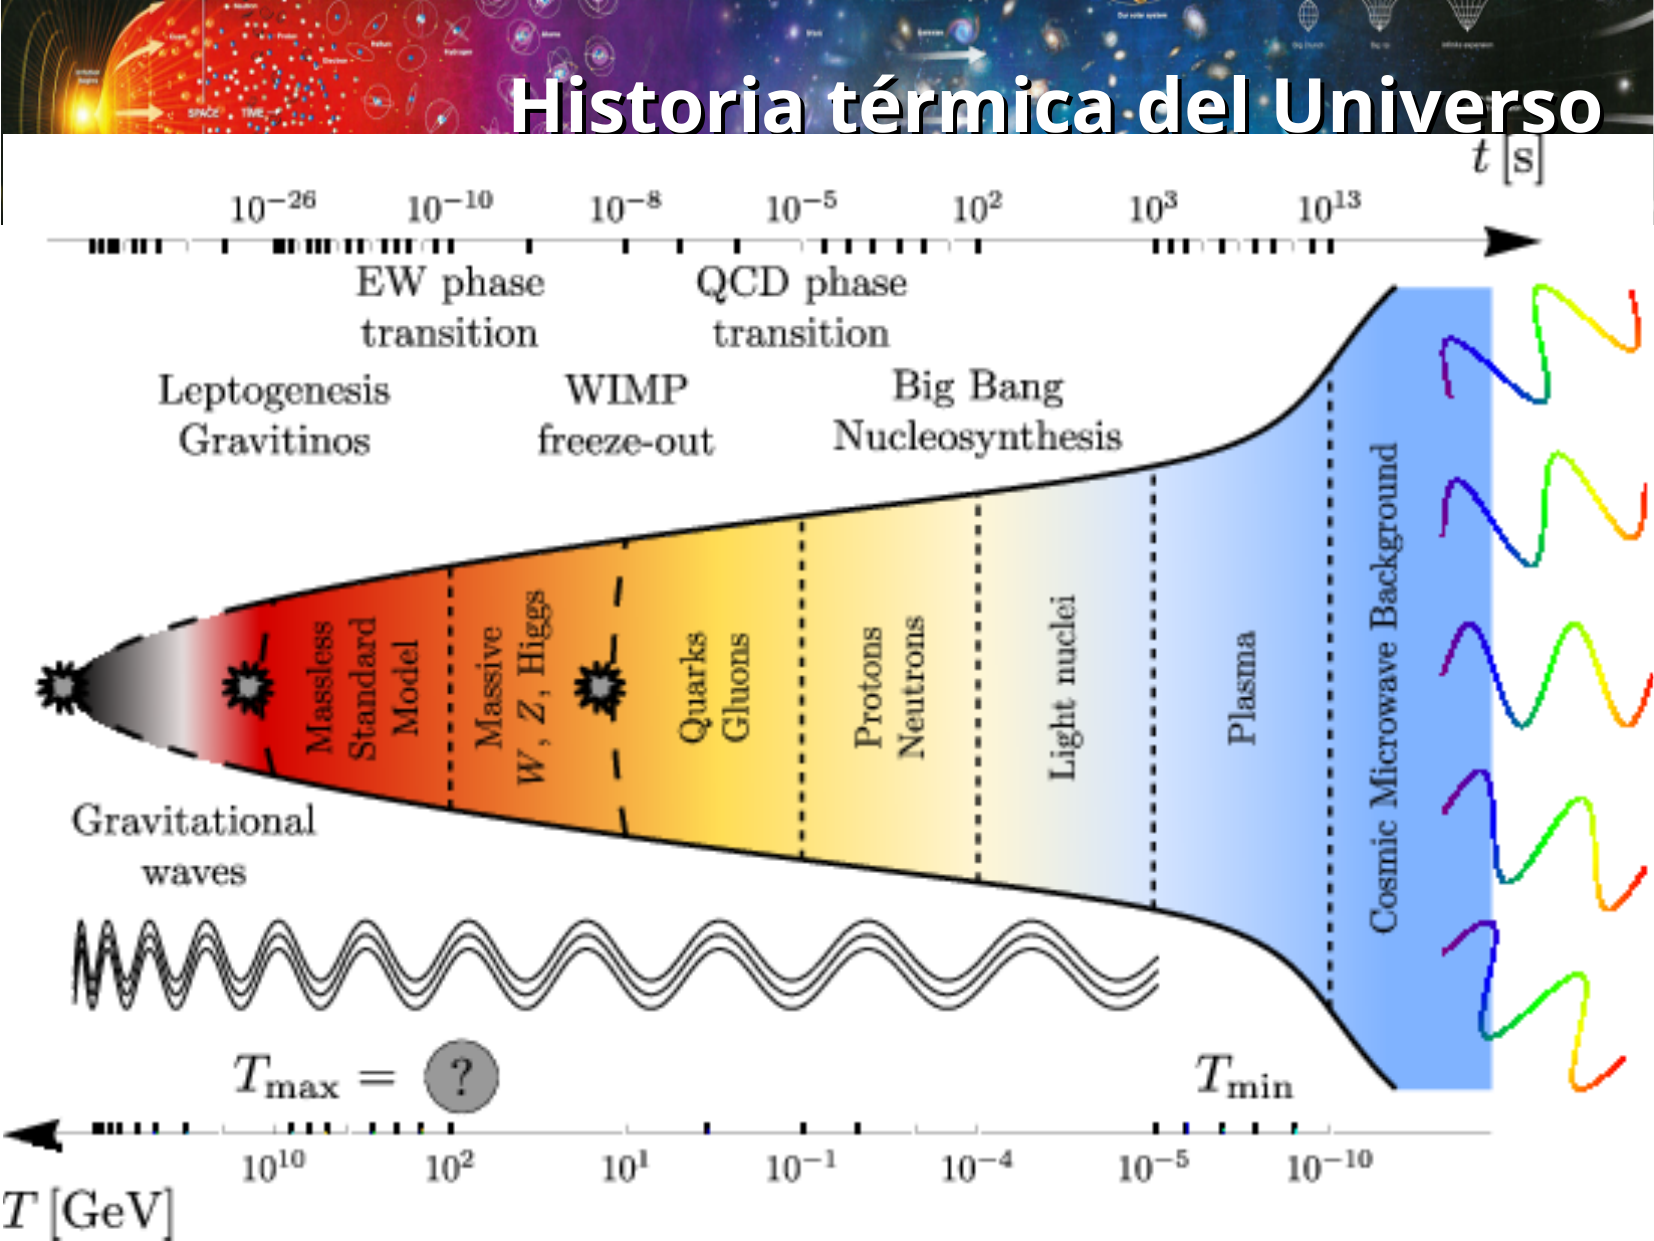

# Historia térmica del Universo
Nov 20, 2019
H. Asorey - IPAC 2019
17